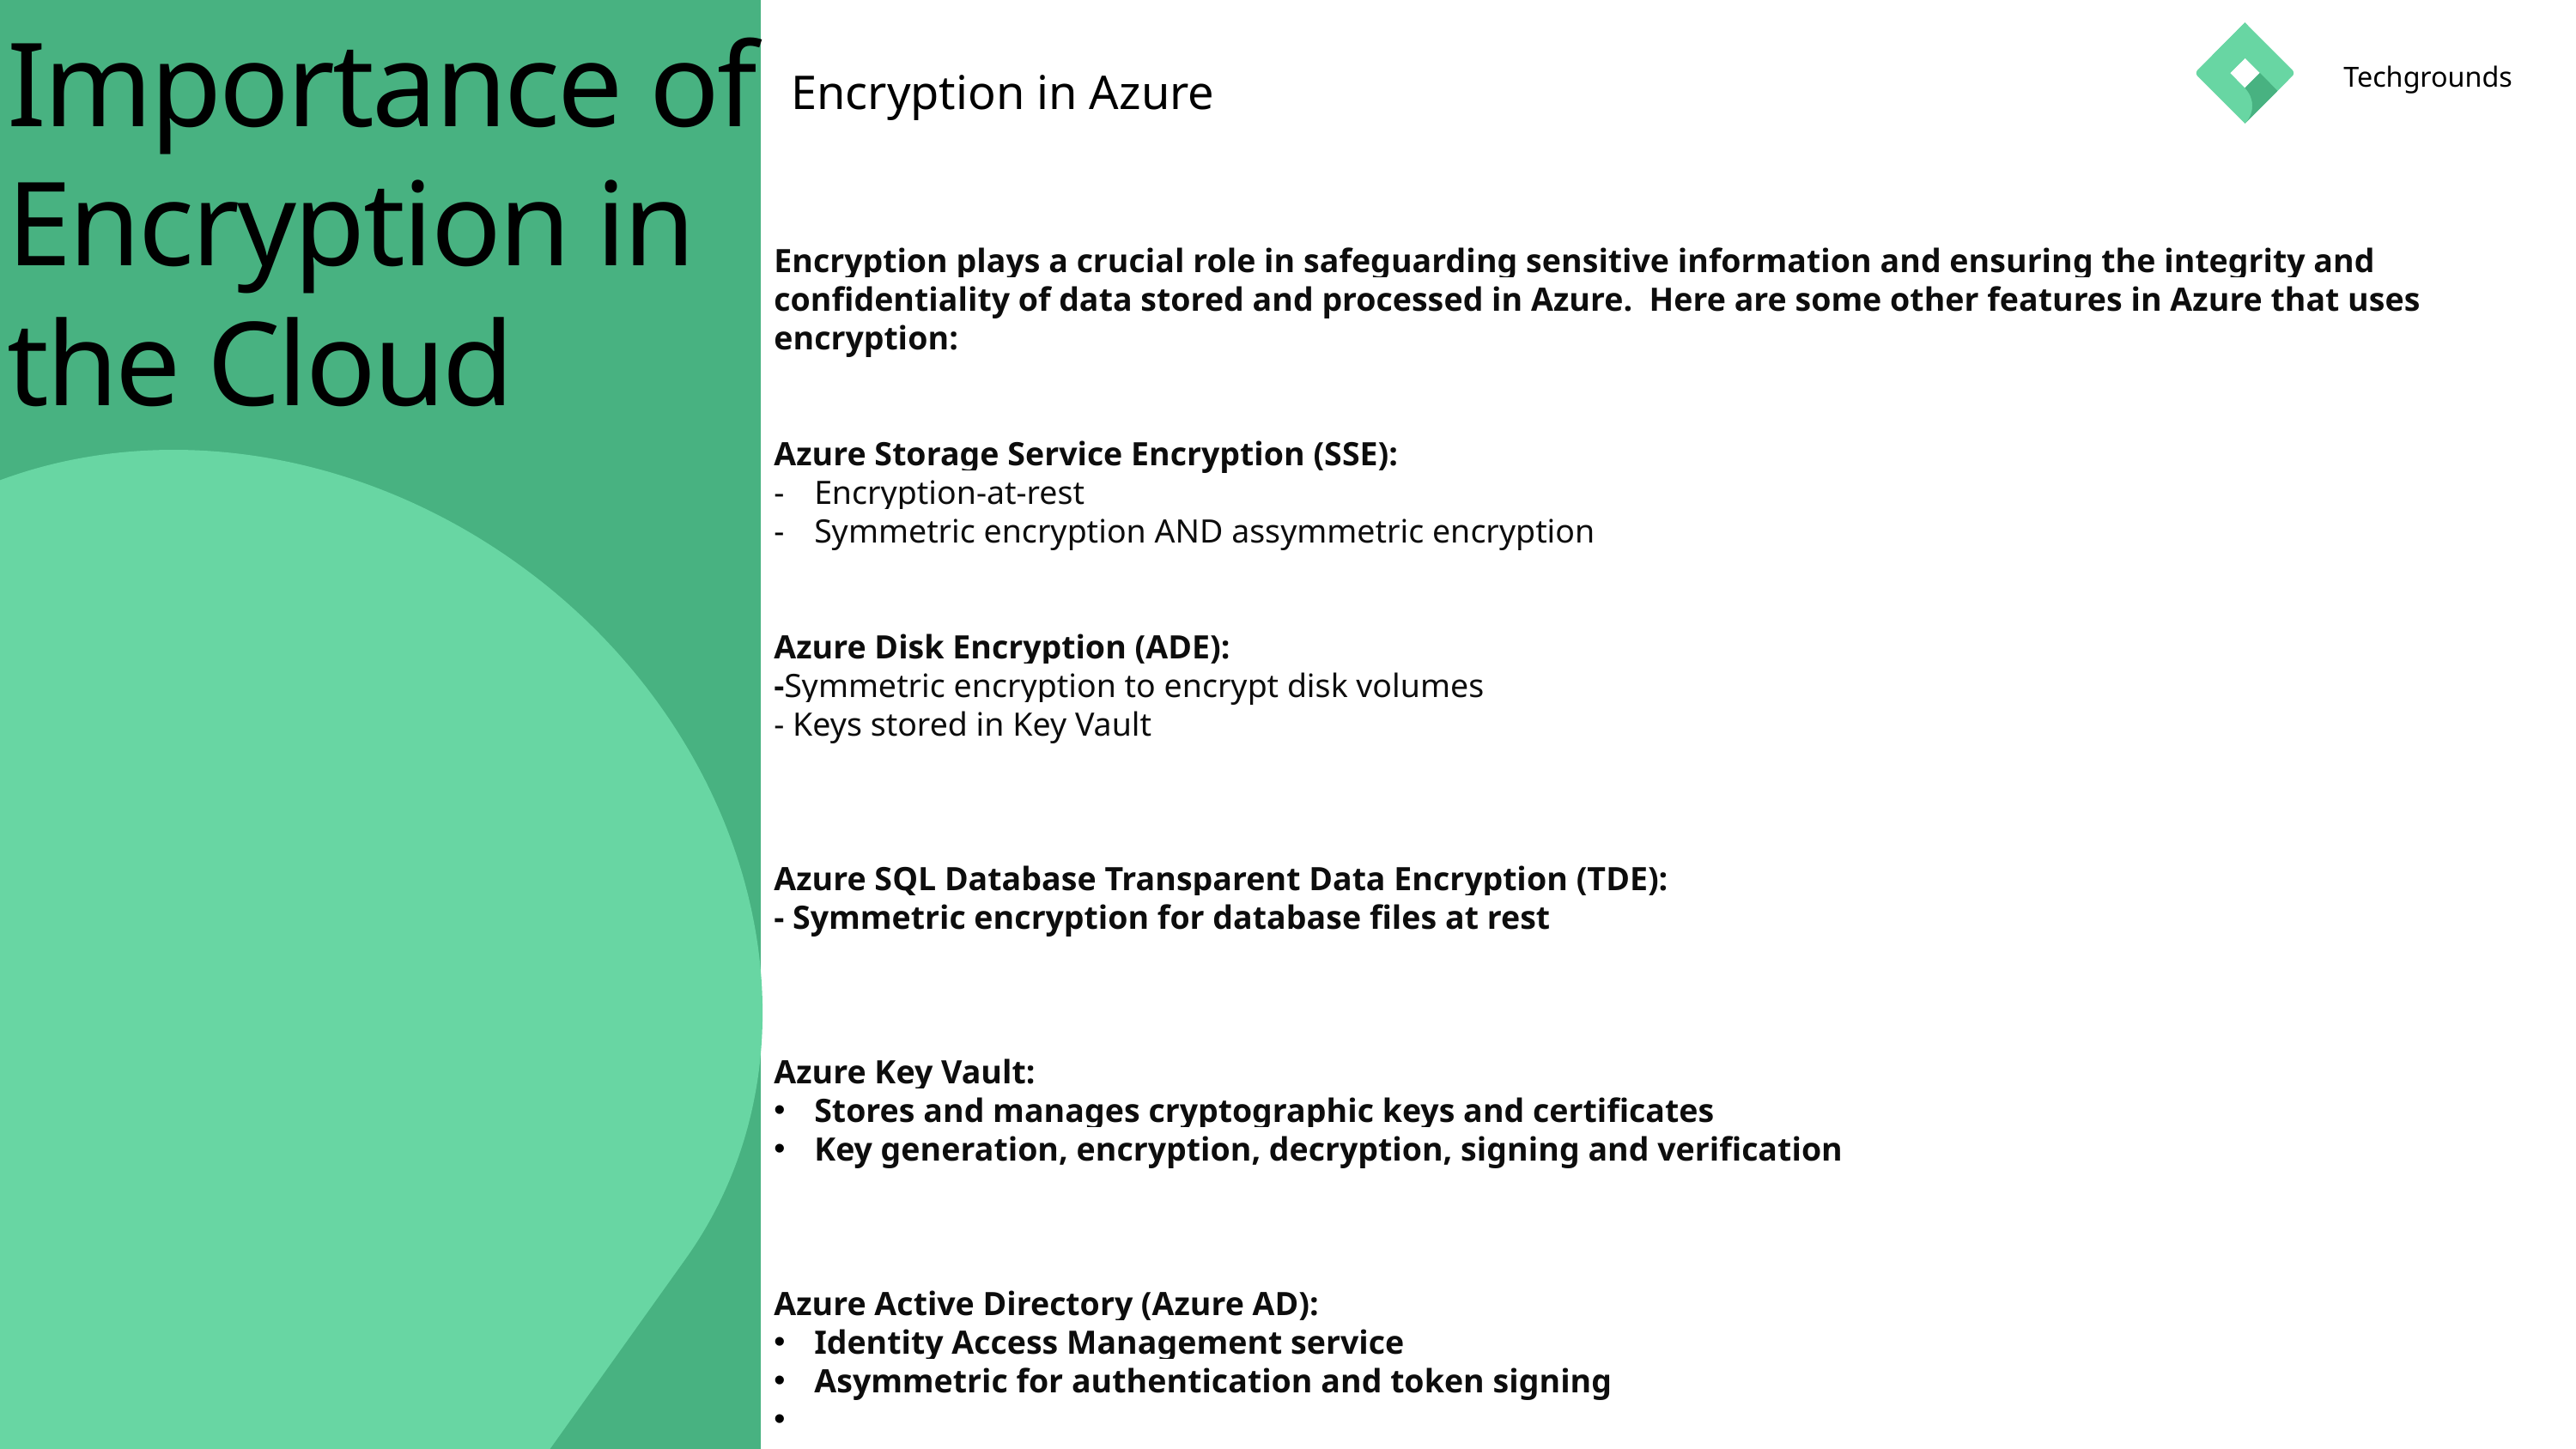

Importance of Encryption in
the Cloud
Techgrounds
Encryption in Azure
Encryption plays a crucial role in safeguarding sensitive information and ensuring the integrity and confidentiality of data stored and processed in Azure. Here are some other features in Azure that uses encryption:
Azure Storage Service Encryption (SSE):
Encryption-at-rest
Symmetric encryption AND assymmetric encryption
Azure Disk Encryption (ADE):
-Symmetric encryption to encrypt disk volumes
- Keys stored in Key Vault
Azure SQL Database Transparent Data Encryption (TDE):
- Symmetric encryption for database files at rest
Azure Key Vault:
Stores and manages cryptographic keys and certificates
Key generation, encryption, decryption, signing and verification
Azure Active Directory (Azure AD):
Identity Access Management service
Asymmetric for authentication and token signing